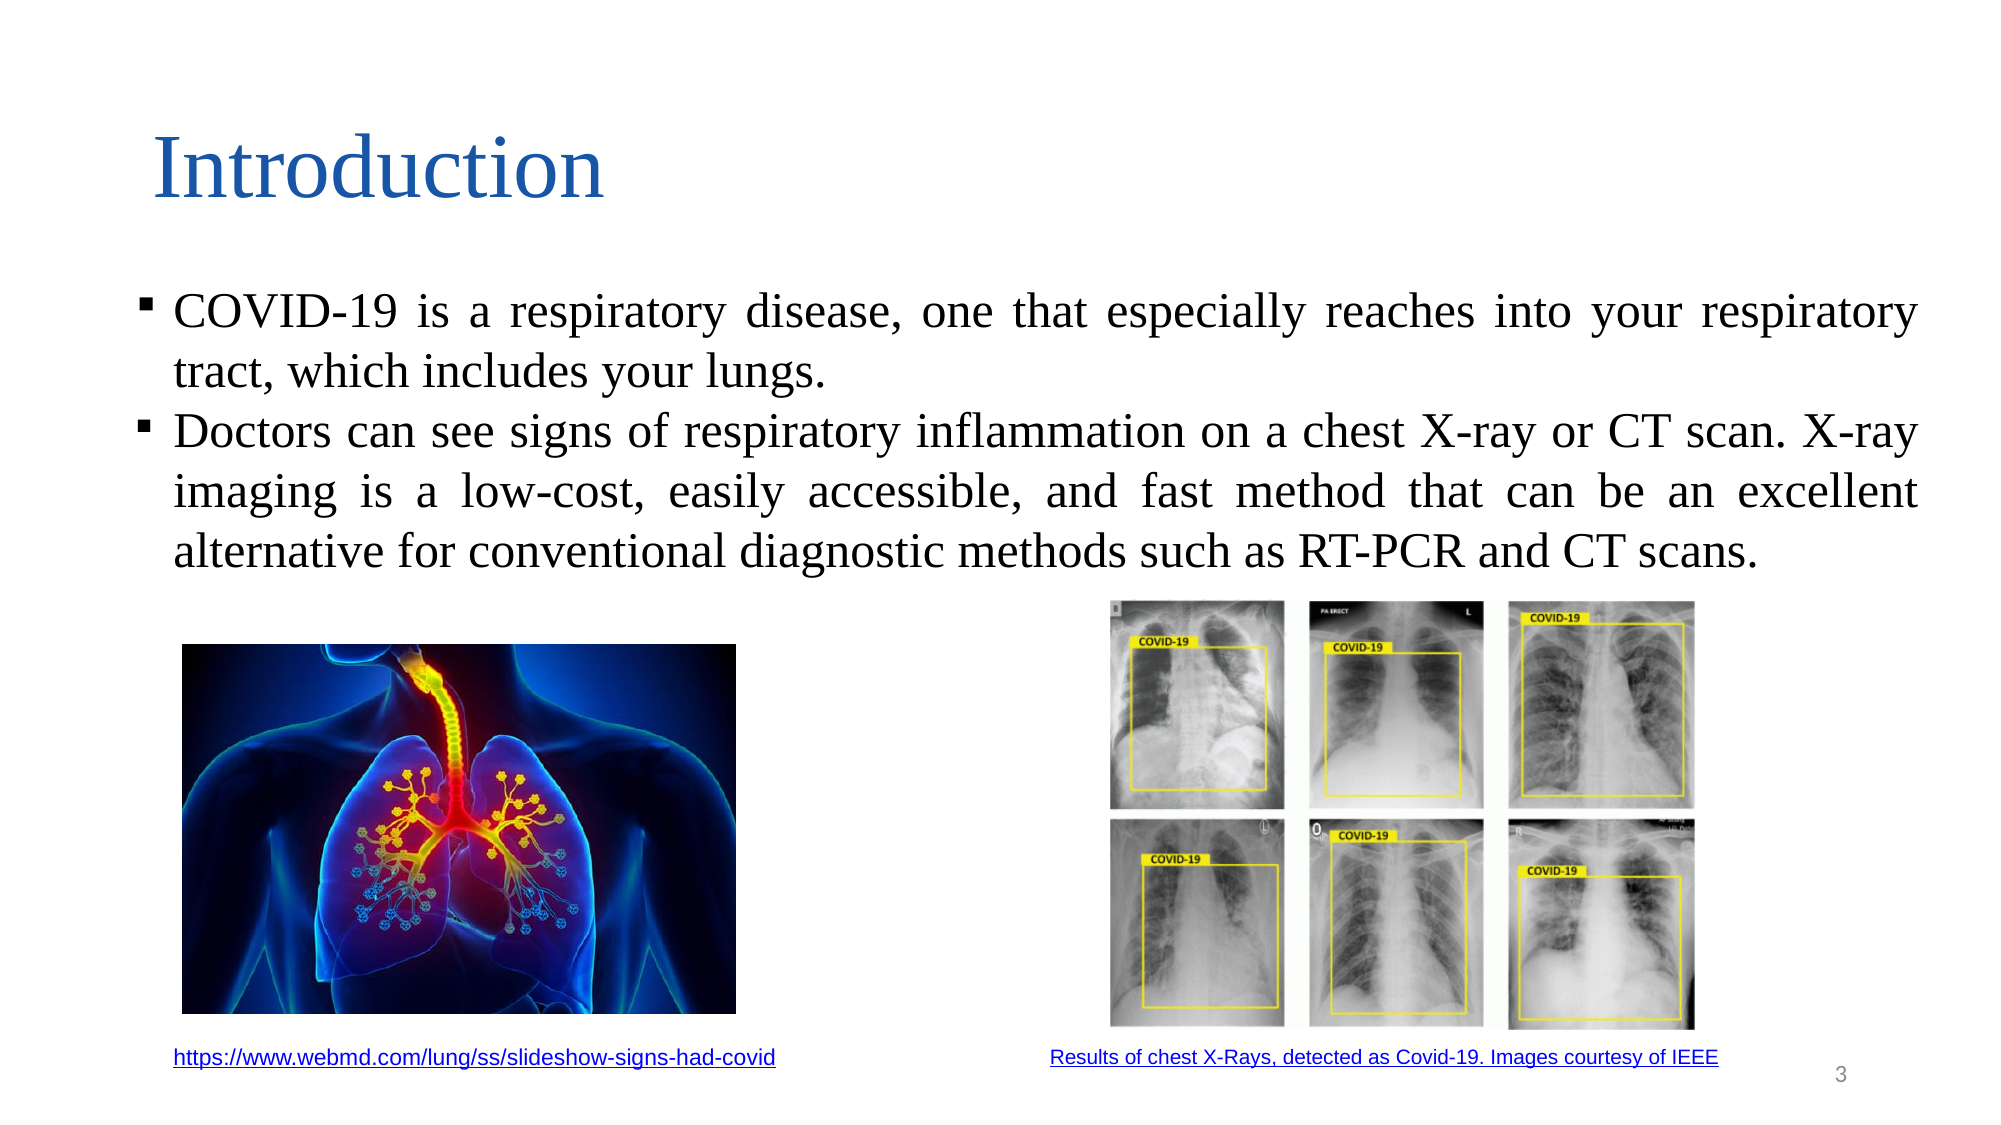

Introduction
COVID-19 is a respiratory disease, one that especially reaches into your respiratory tract, which includes your lungs.
Doctors can see signs of respiratory inflammation on a chest X-ray or CT scan. X-ray imaging is a low-cost, easily accessible, and fast method that can be an excellent alternative for conventional diagnostic methods such as RT-PCR and CT scans.
https://www.webmd.com/lung/ss/slideshow-signs-had-covid
Results of chest X-Rays, detected as Covid-19. Images courtesy of IEEE